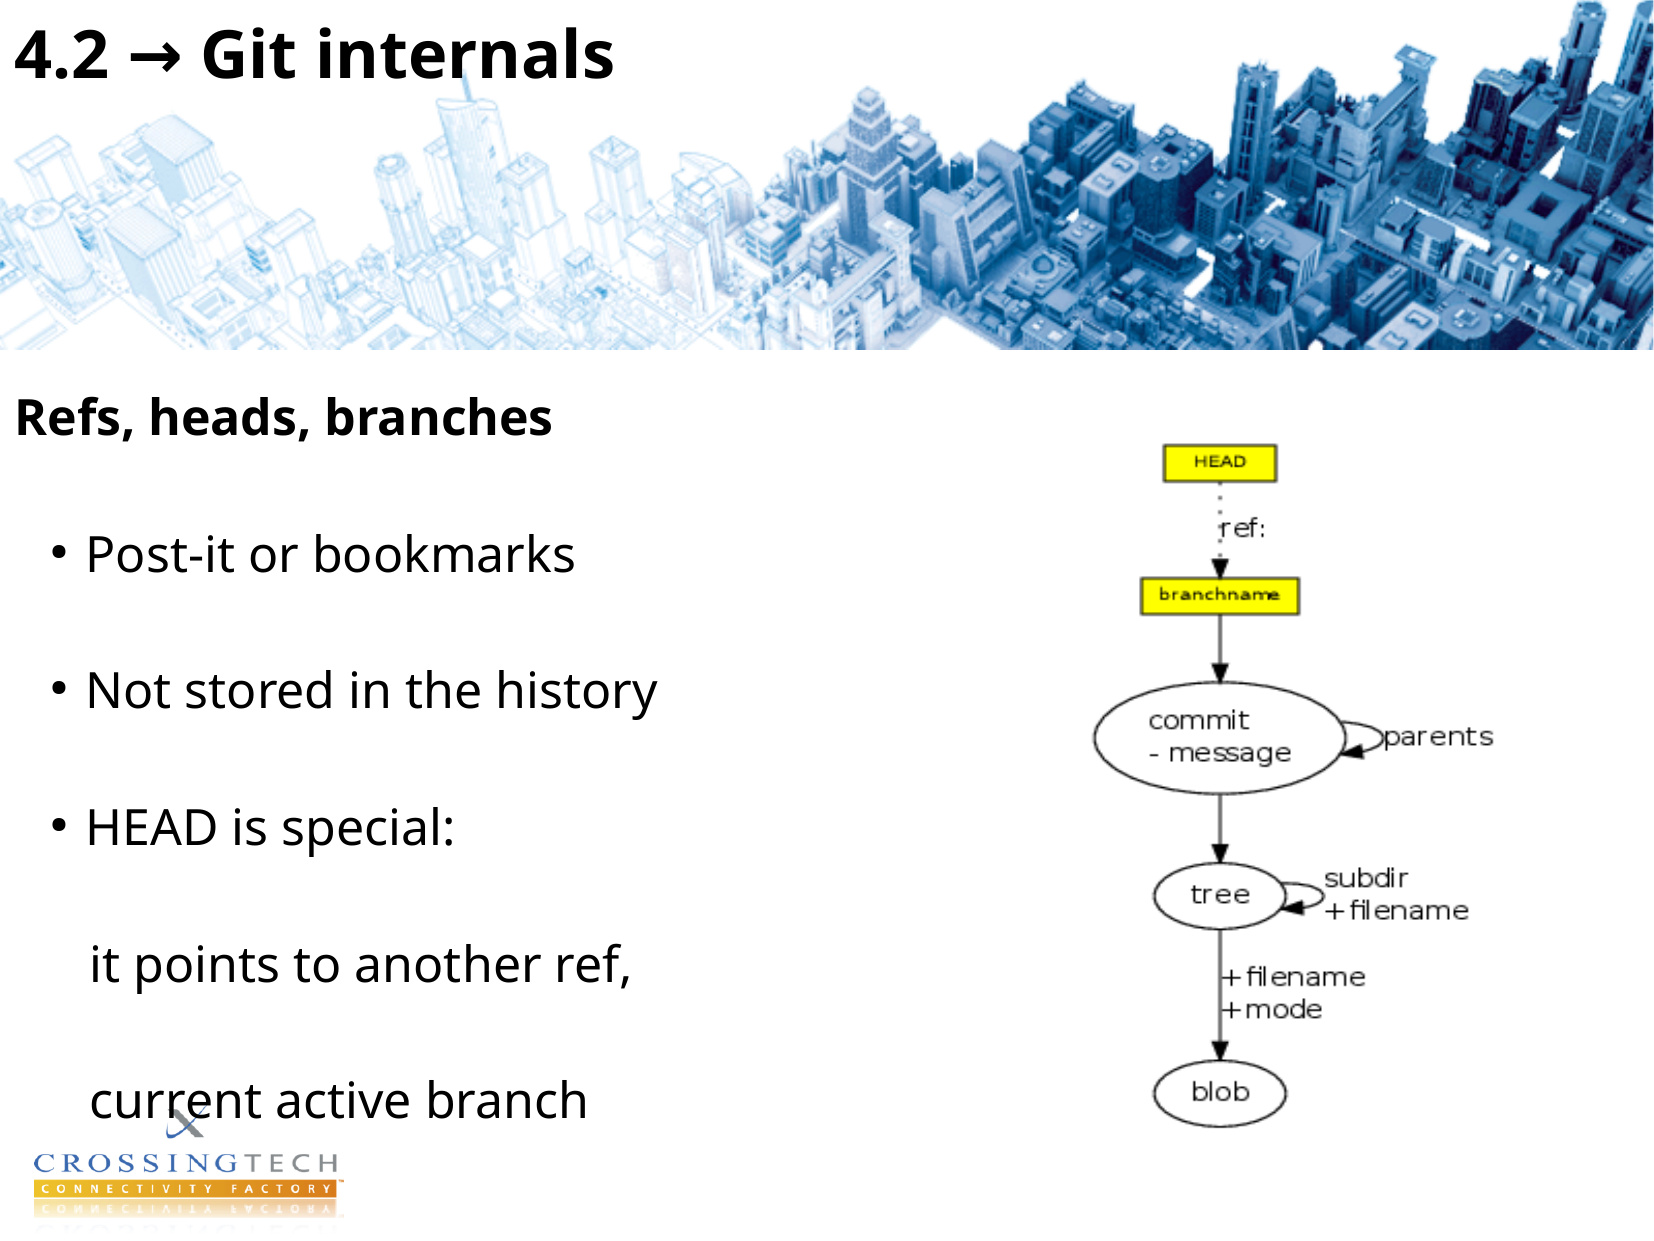

4.2 → Git internals
Refs, heads, branches
Post-it or bookmarks
Not stored in the history
HEAD is special:
	it points to another ref,
	current active branch